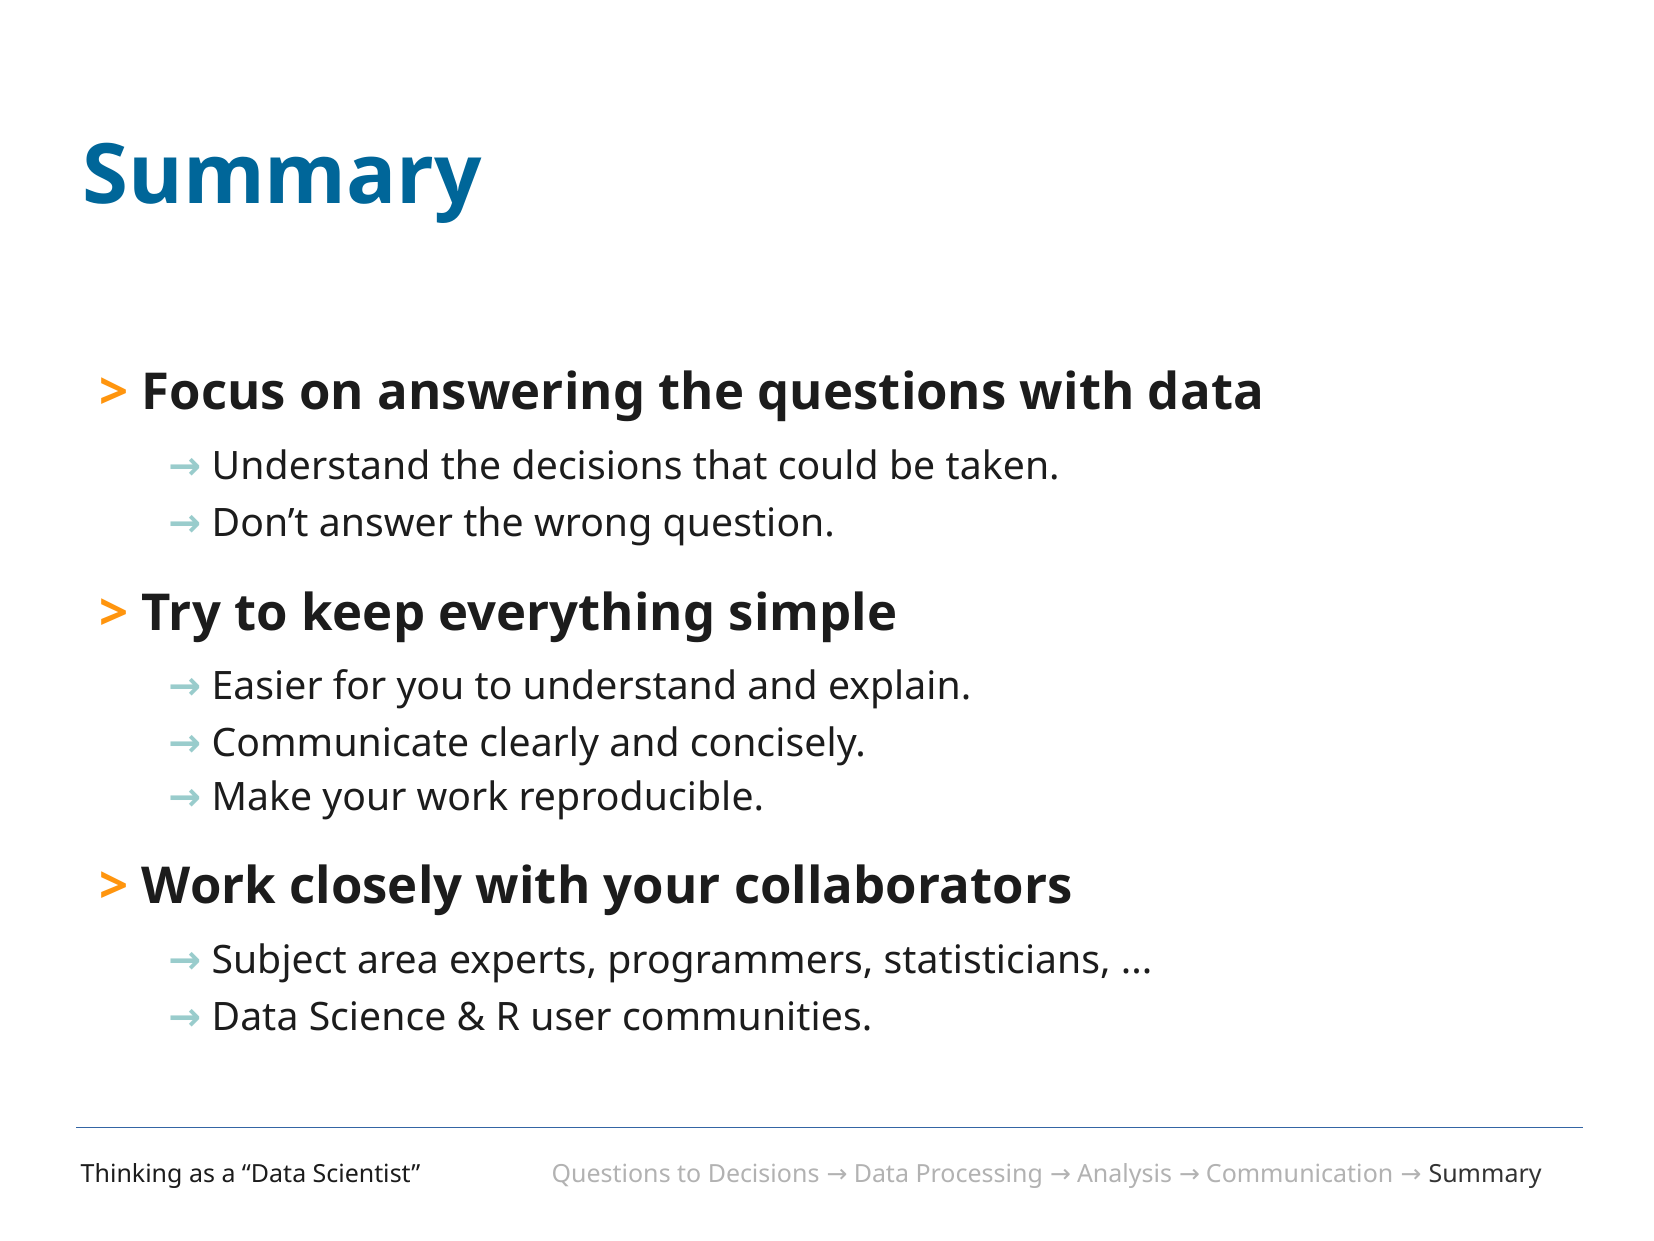

# Summary
> Focus on answering the questions with data
	→ Understand the decisions that could be taken.
	→ Don’t answer the wrong question.
> Try to keep everything simple
	→ Easier for you to understand and explain.
	→ Communicate clearly and concisely.
	→ Make your work reproducible.
> Work closely with your collaborators
	→ Subject area experts, programmers, statisticians, ...
	→ Data Science & R user communities.
Thinking as a “Data Scientist”
Questions to Decisions → Data Processing → Analysis → Communication → Summary